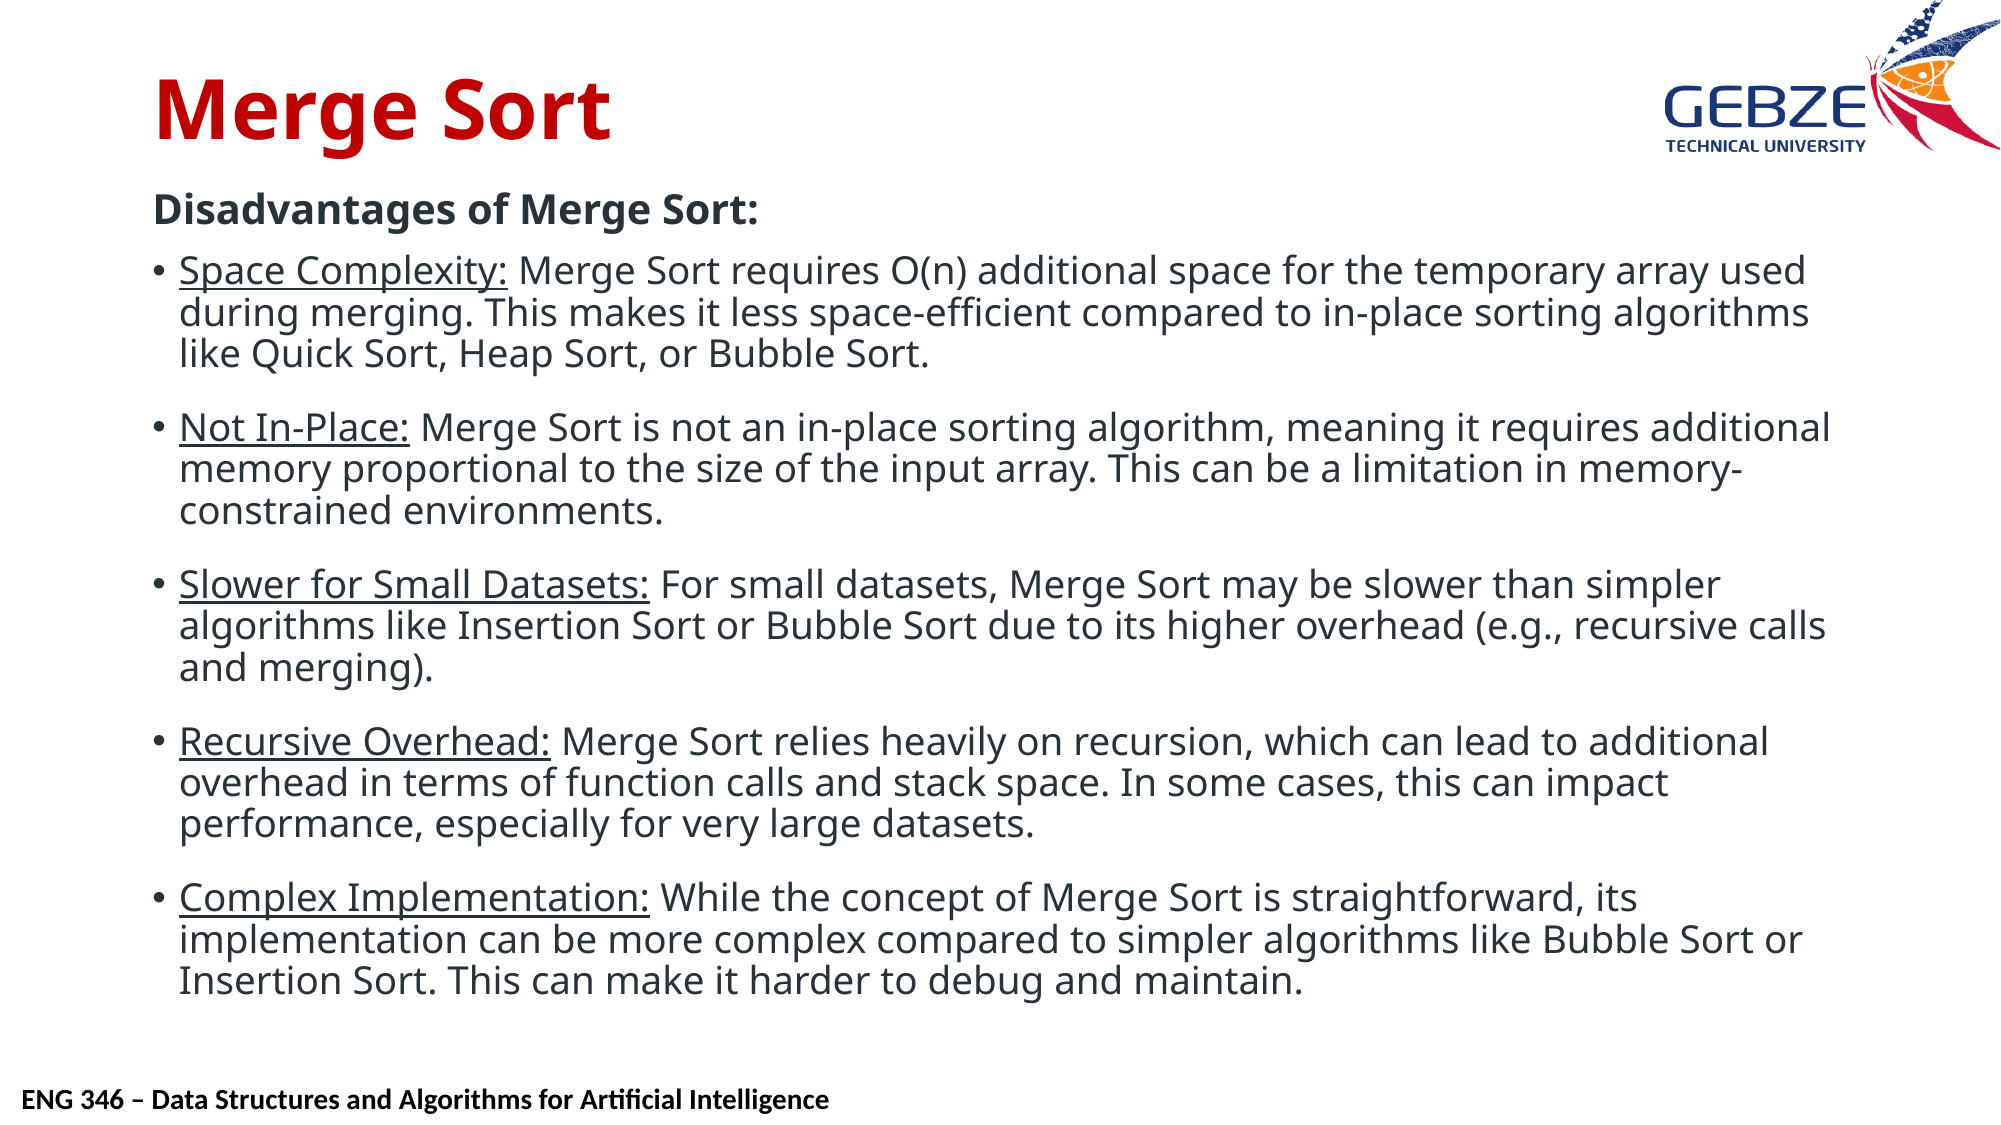

# Merge Sort
Disadvantages of Merge Sort:
Space Complexity: Merge Sort requires O(n) additional space for the temporary array used during merging. This makes it less space-efficient compared to in-place sorting algorithms like Quick Sort, Heap Sort, or Bubble Sort.
Not In-Place: Merge Sort is not an in-place sorting algorithm, meaning it requires additional memory proportional to the size of the input array. This can be a limitation in memory-constrained environments.
Slower for Small Datasets: For small datasets, Merge Sort may be slower than simpler algorithms like Insertion Sort or Bubble Sort due to its higher overhead (e.g., recursive calls and merging).
Recursive Overhead: Merge Sort relies heavily on recursion, which can lead to additional overhead in terms of function calls and stack space. In some cases, this can impact performance, especially for very large datasets.
Complex Implementation: While the concept of Merge Sort is straightforward, its implementation can be more complex compared to simpler algorithms like Bubble Sort or Insertion Sort. This can make it harder to debug and maintain.